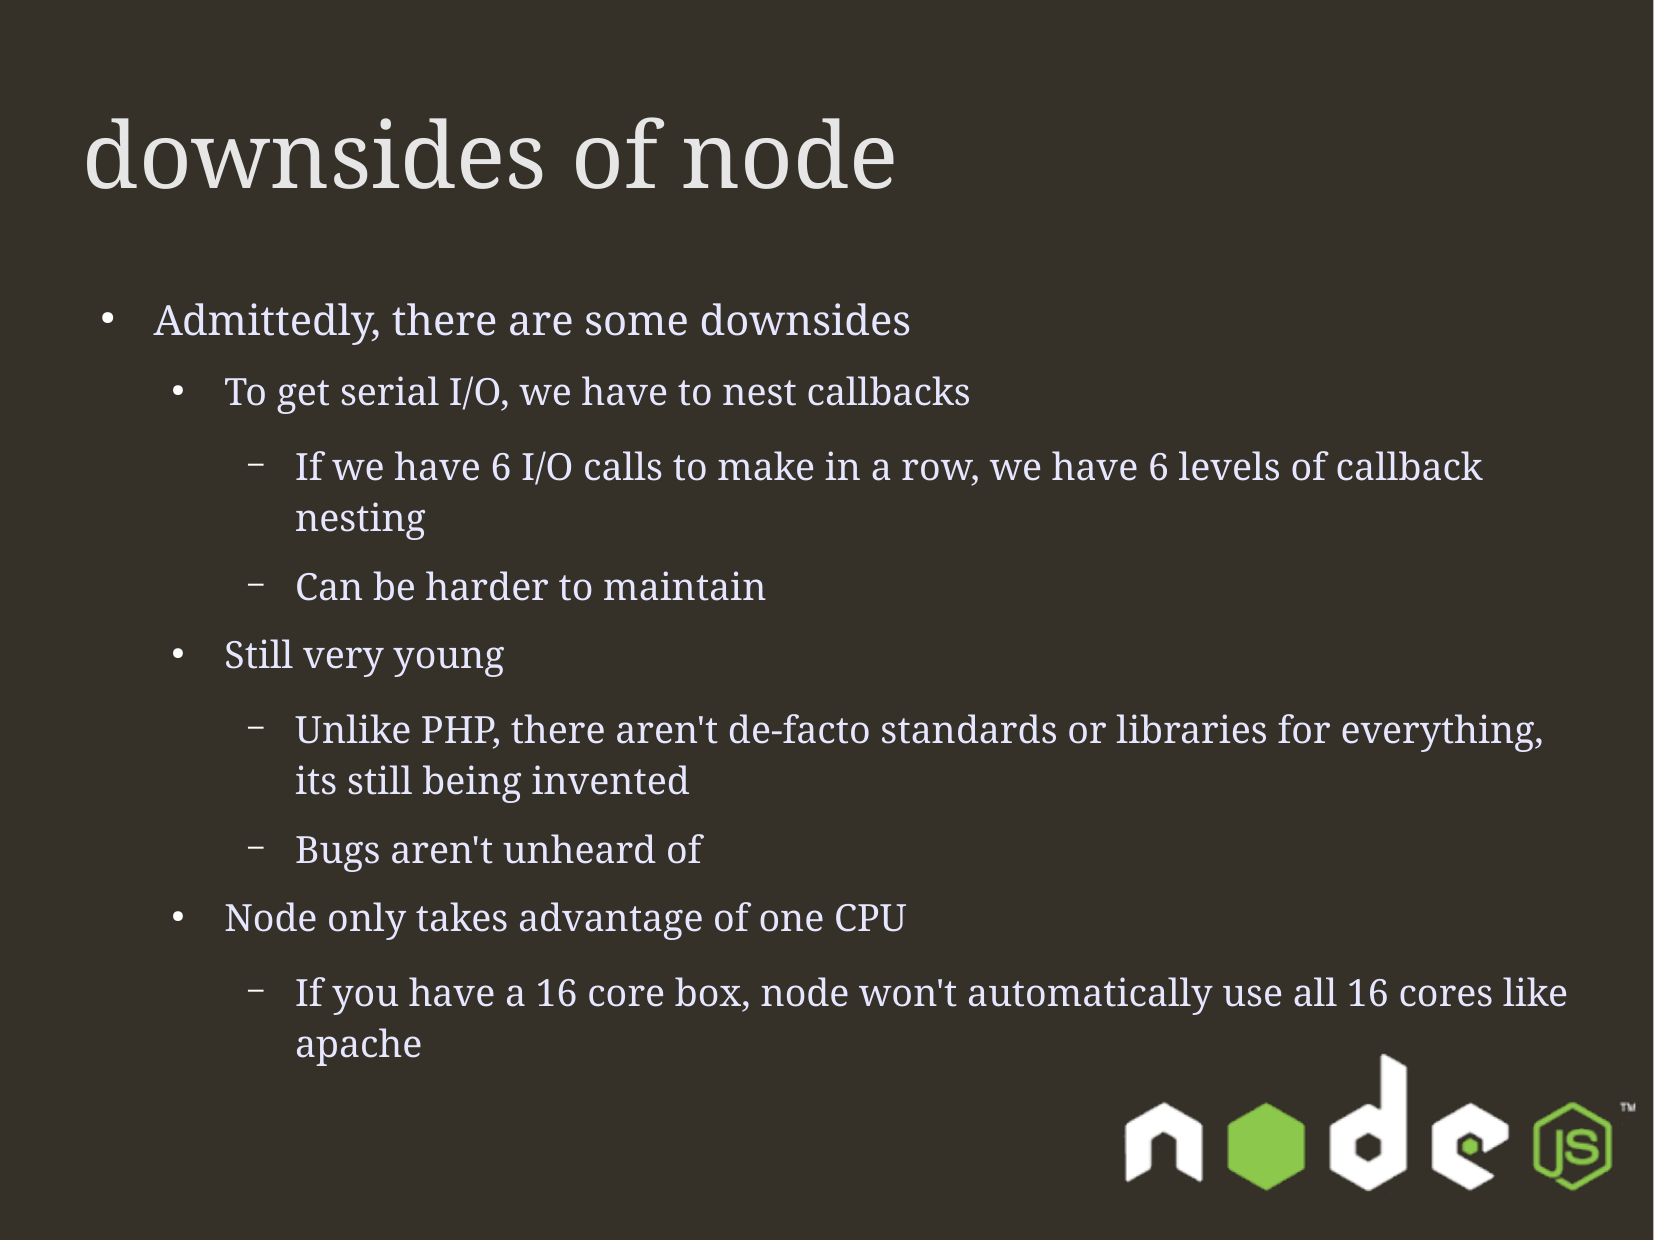

# downsides of node
Admittedly, there are some downsides
To get serial I/O, we have to nest callbacks
If we have 6 I/O calls to make in a row, we have 6 levels of callback nesting
Can be harder to maintain
Still very young
Unlike PHP, there aren't de-facto standards or libraries for everything, its still being invented
Bugs aren't unheard of
Node only takes advantage of one CPU
If you have a 16 core box, node won't automatically use all 16 cores like apache